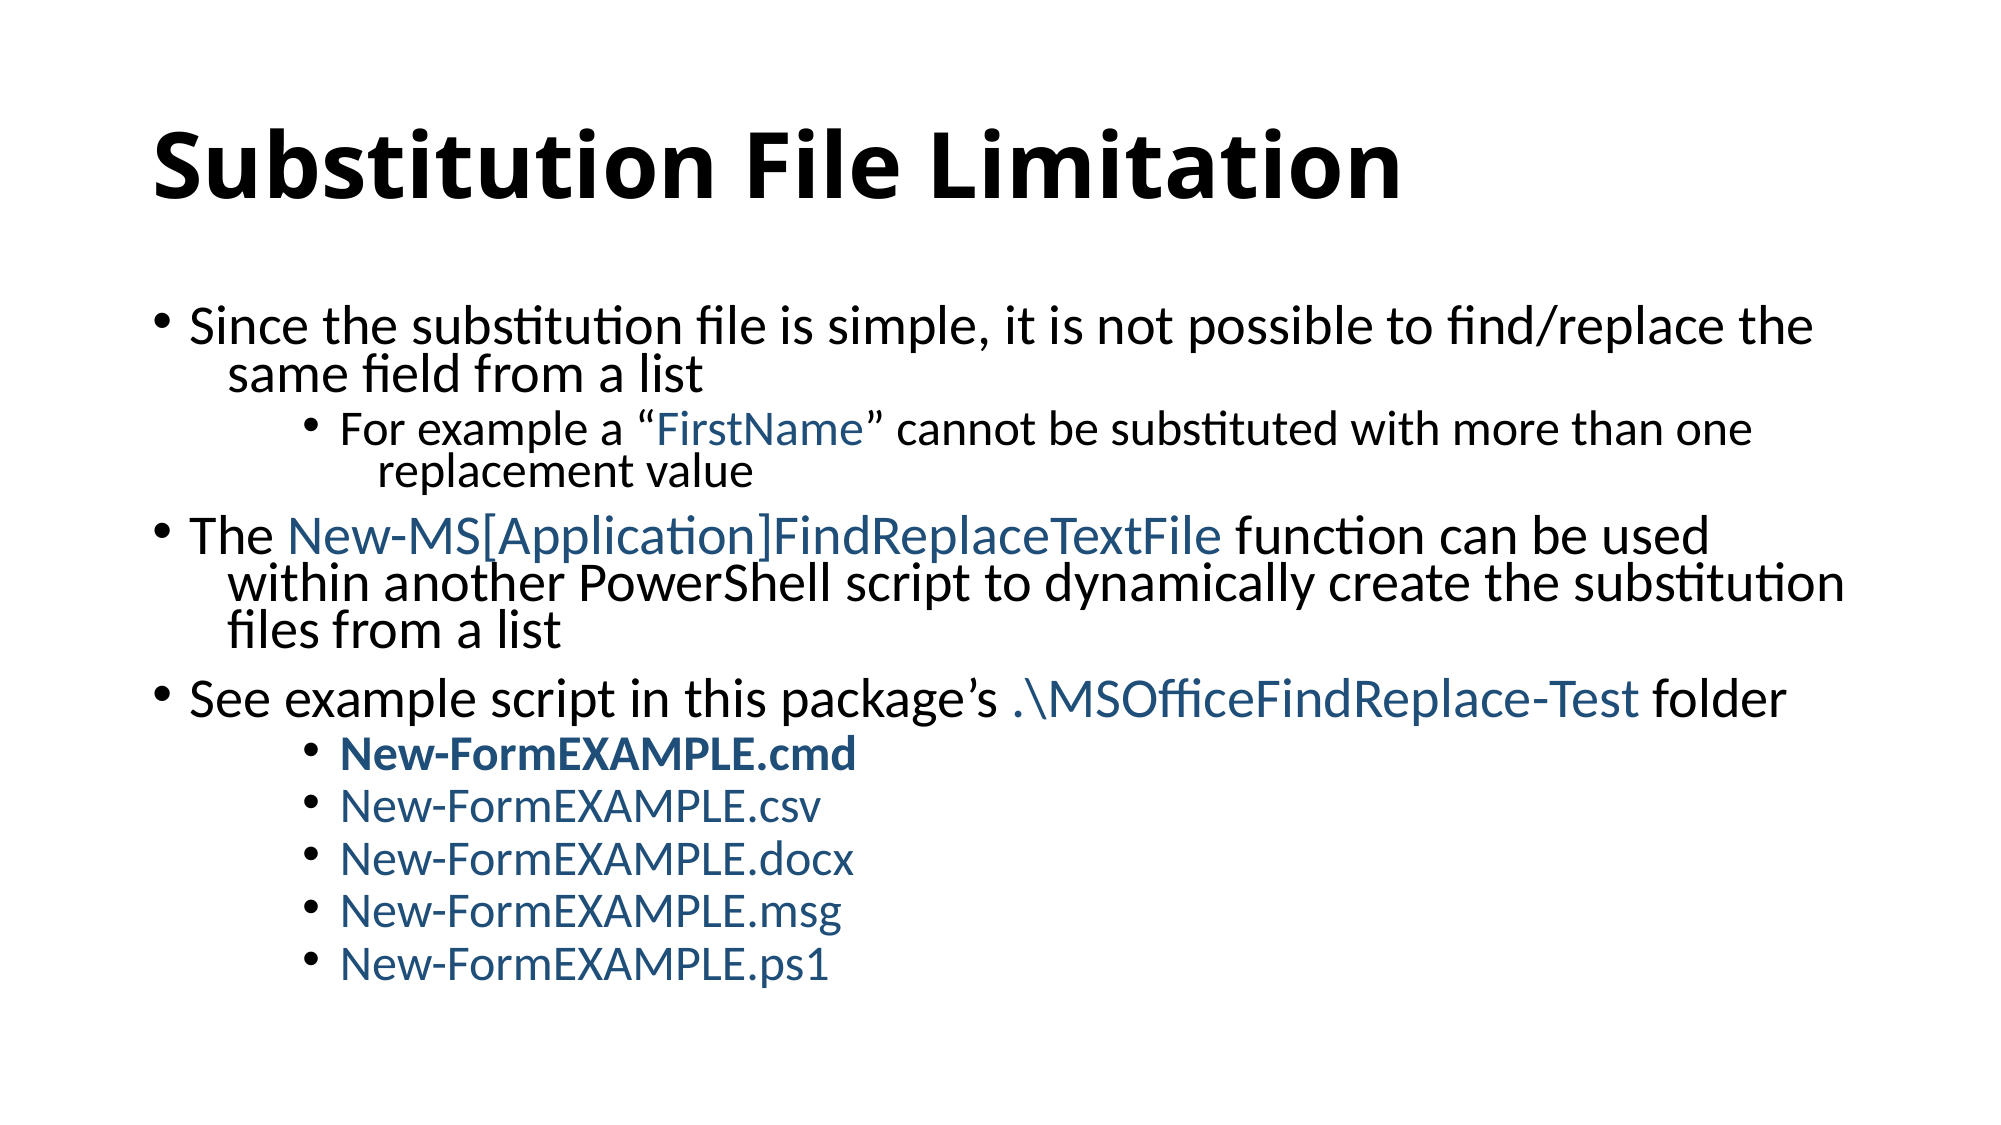

# Substitution File Limitation
Since the substitution file is simple, it is not possible to find/replace the same field from a list
For example a “FirstName” cannot be substituted with more than one replacement value
The New-MS[Application]FindReplaceTextFile function can be used within another PowerShell script to dynamically create the substitution files from a list
See example script in this package’s .\MSOfficeFindReplace-Test folder
New-FormEXAMPLE.cmd
New-FormEXAMPLE.csv
New-FormEXAMPLE.docx
New-FormEXAMPLE.msg
New-FormEXAMPLE.ps1